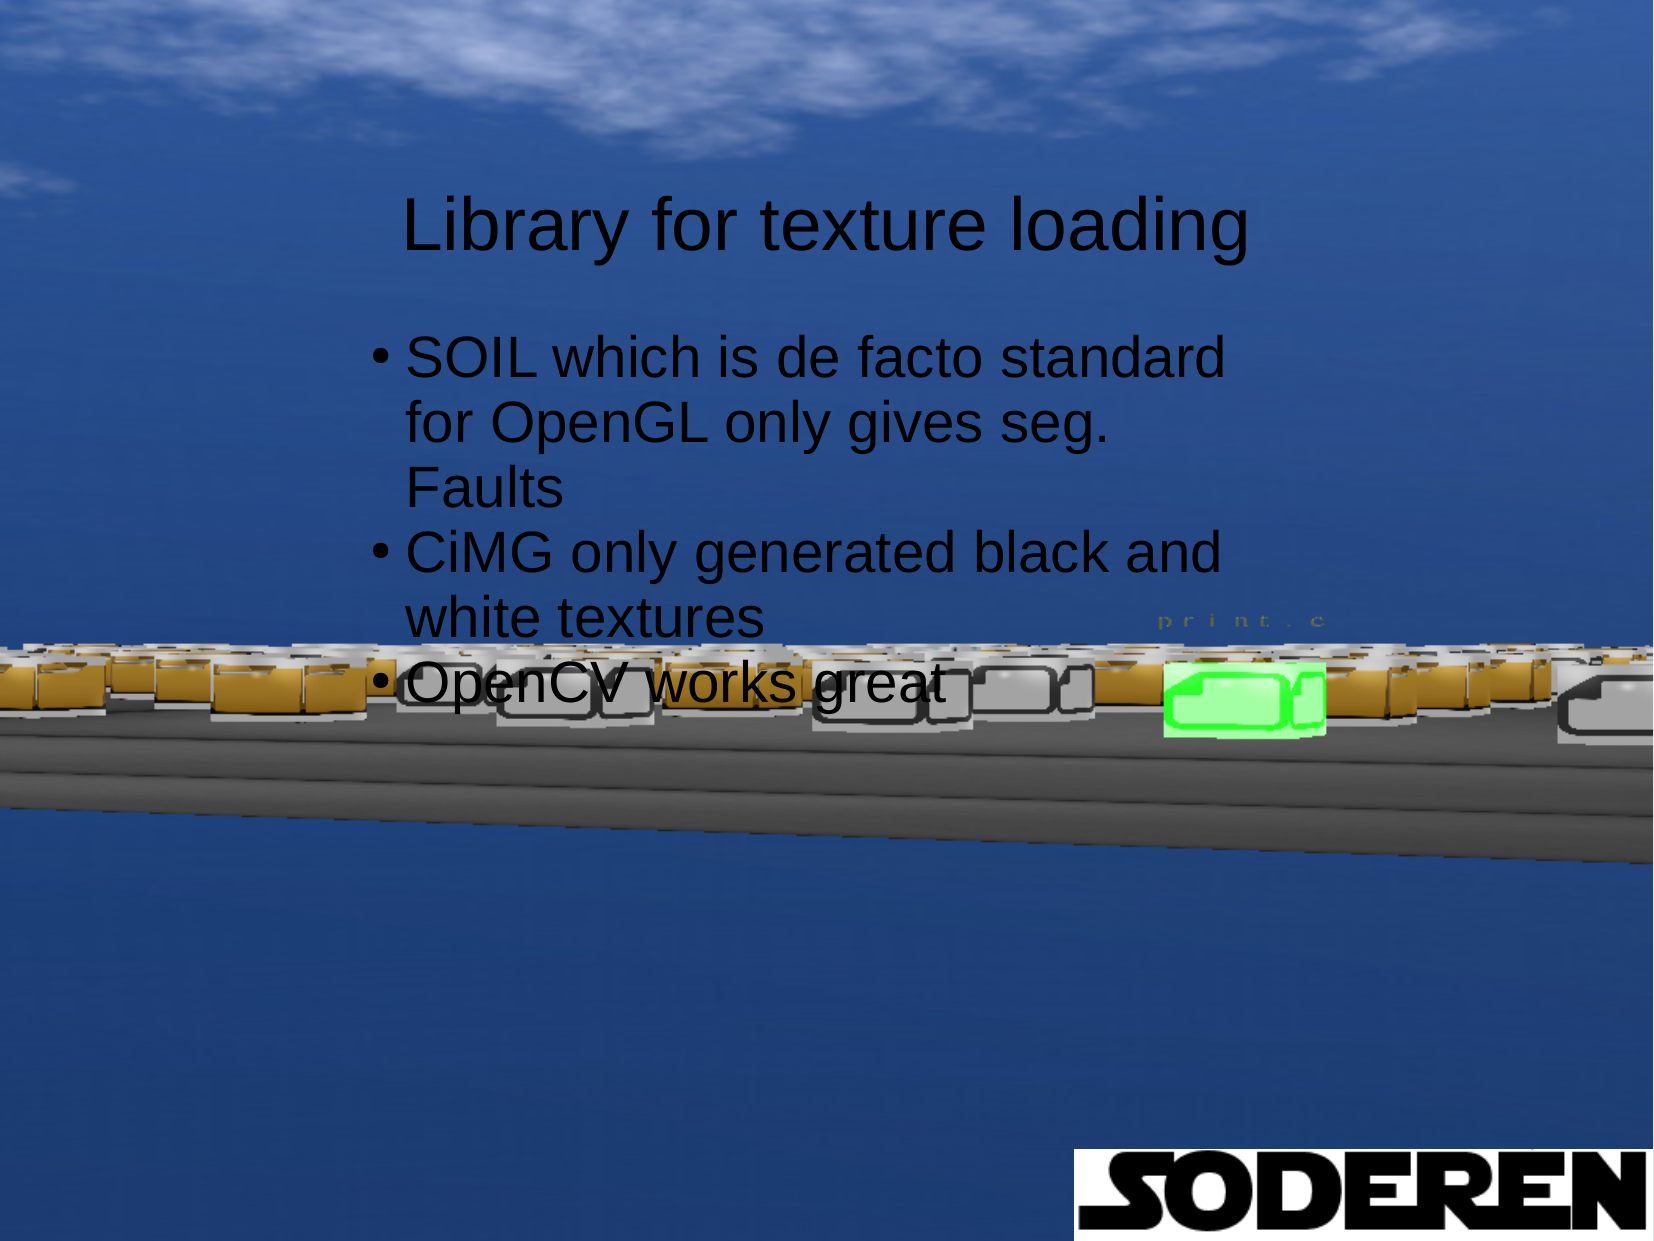

Library for texture loading
SOIL which is de facto standard for OpenGL only gives seg. Faults
CiMG only generated black and white textures
OpenCV works great